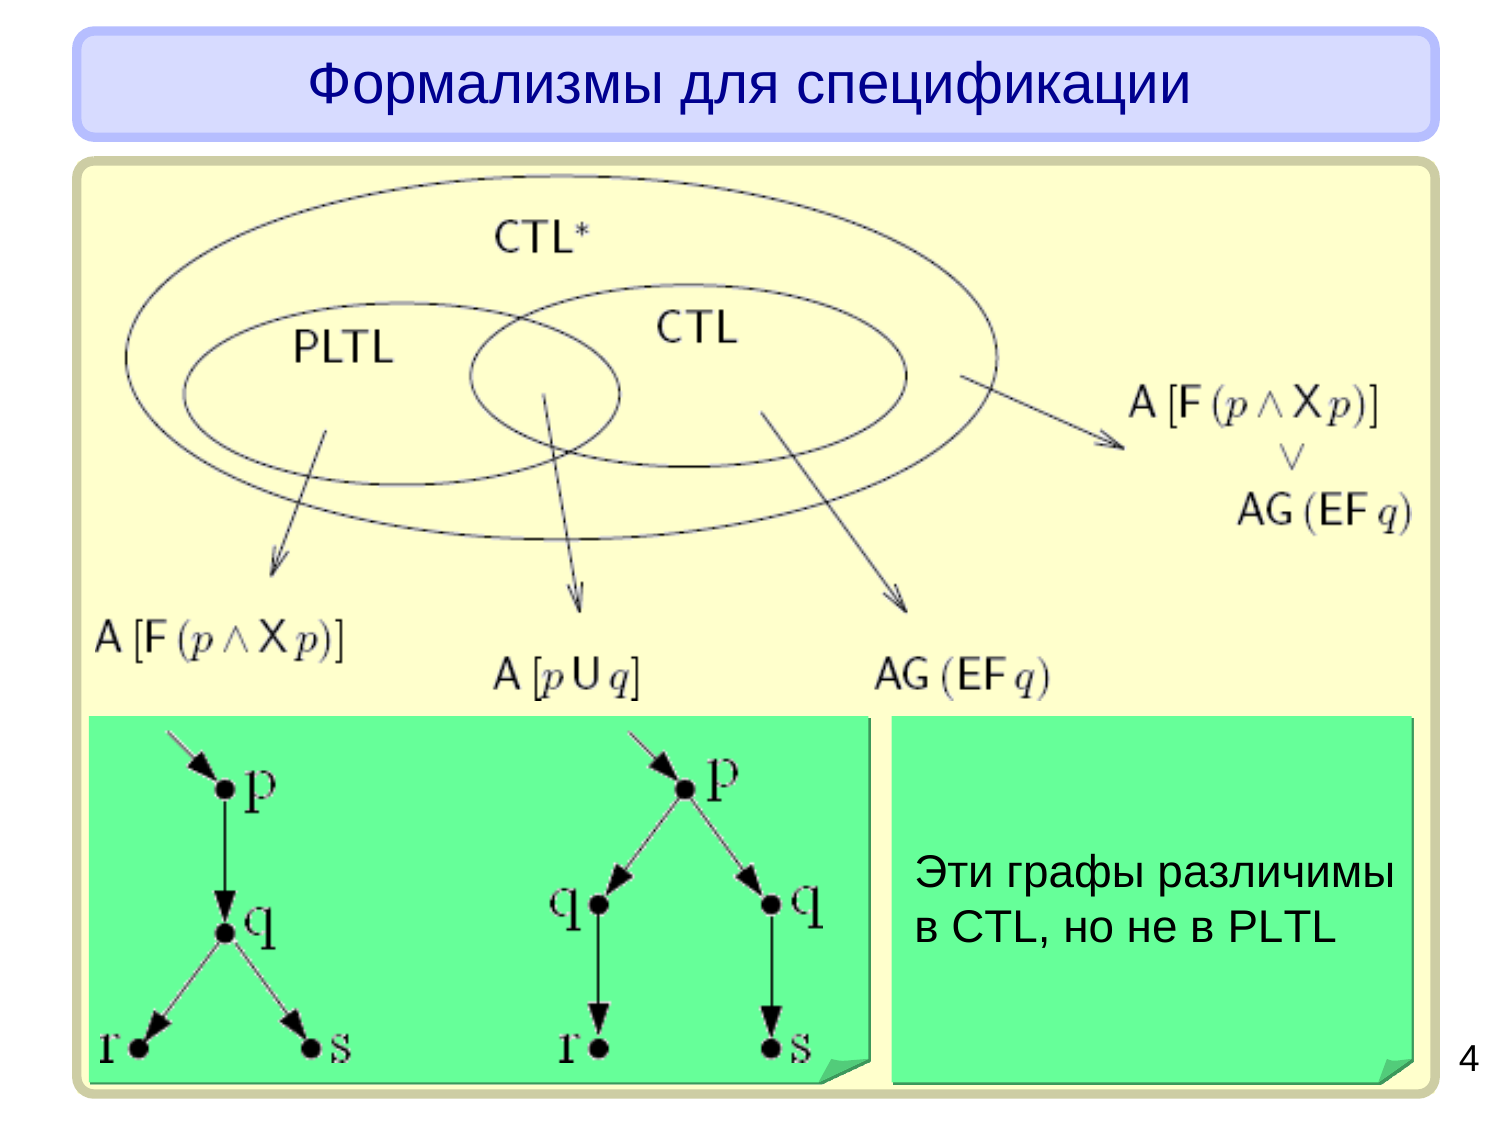

# Формализмы для спецификации
Эти графы различимы
в CTL, но не в PLTL
4